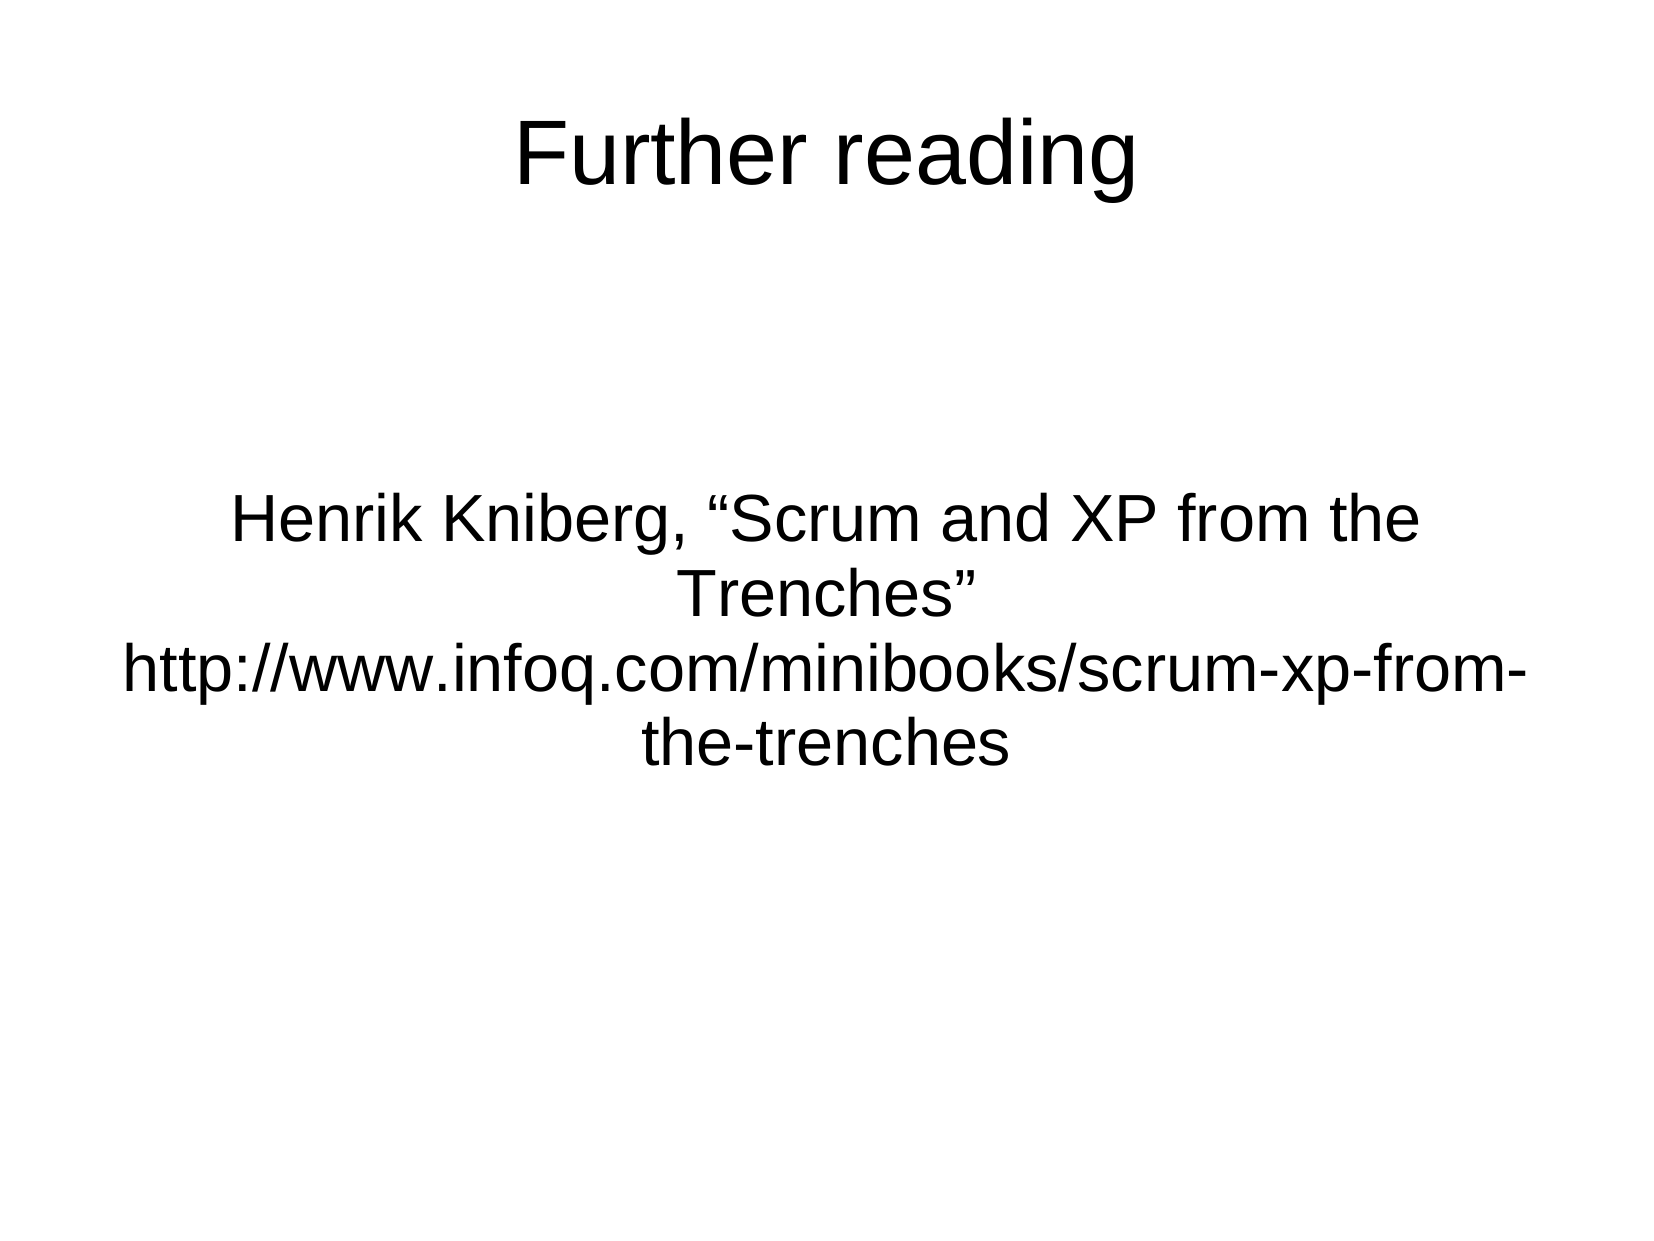

# Further reading
Henrik Kniberg, “Scrum and XP from the Trenches”
http://www.infoq.com/minibooks/scrum-xp-from-the-trenches